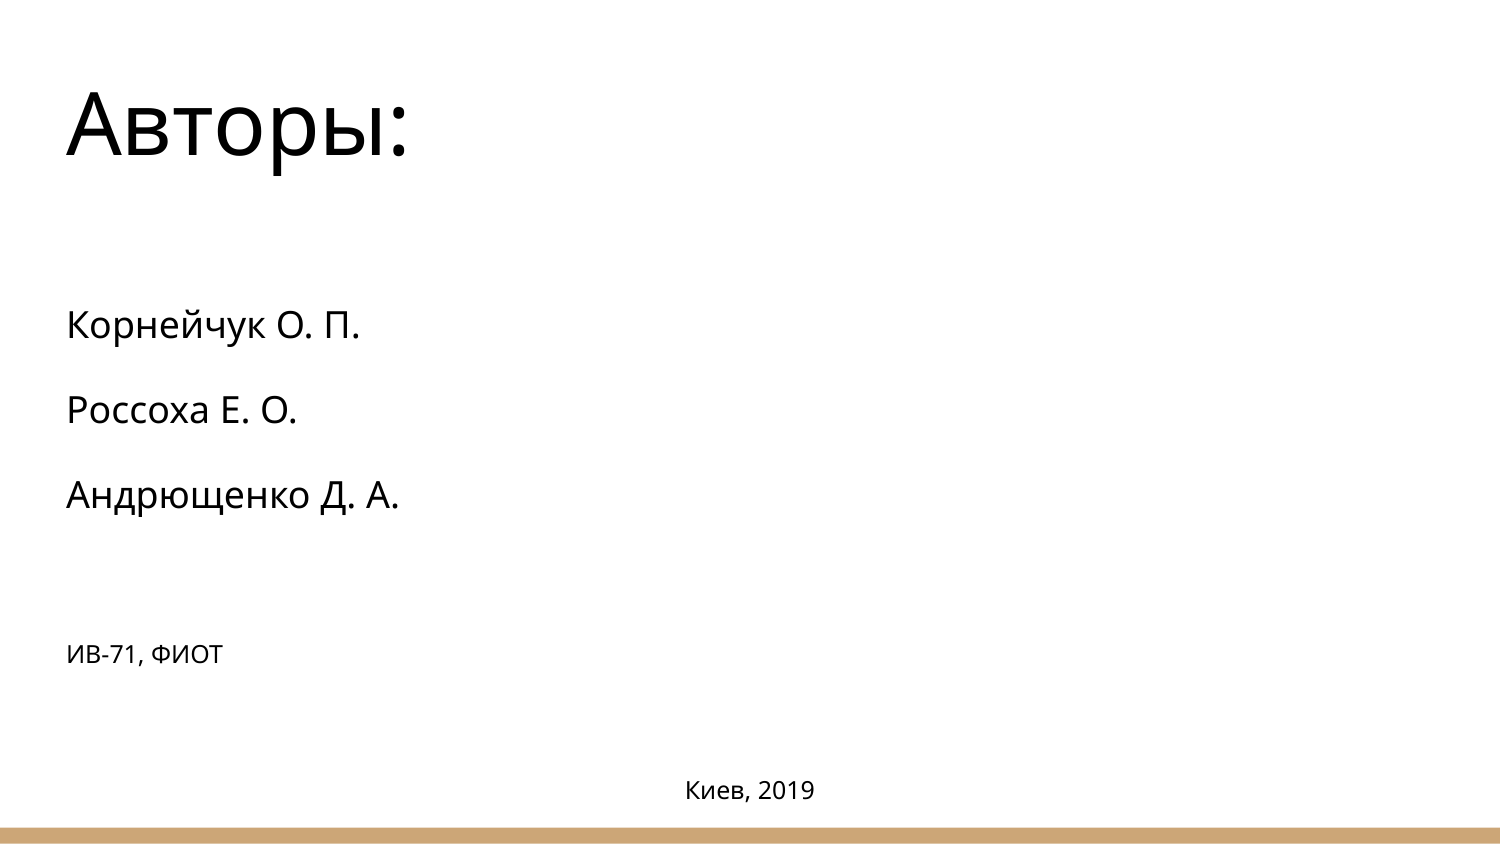

# Авторы:
Корнейчук О. П.
Россоха Е. О.
Андрющенко Д. А.
ИВ-71, ФИОТ
Киев, 2019